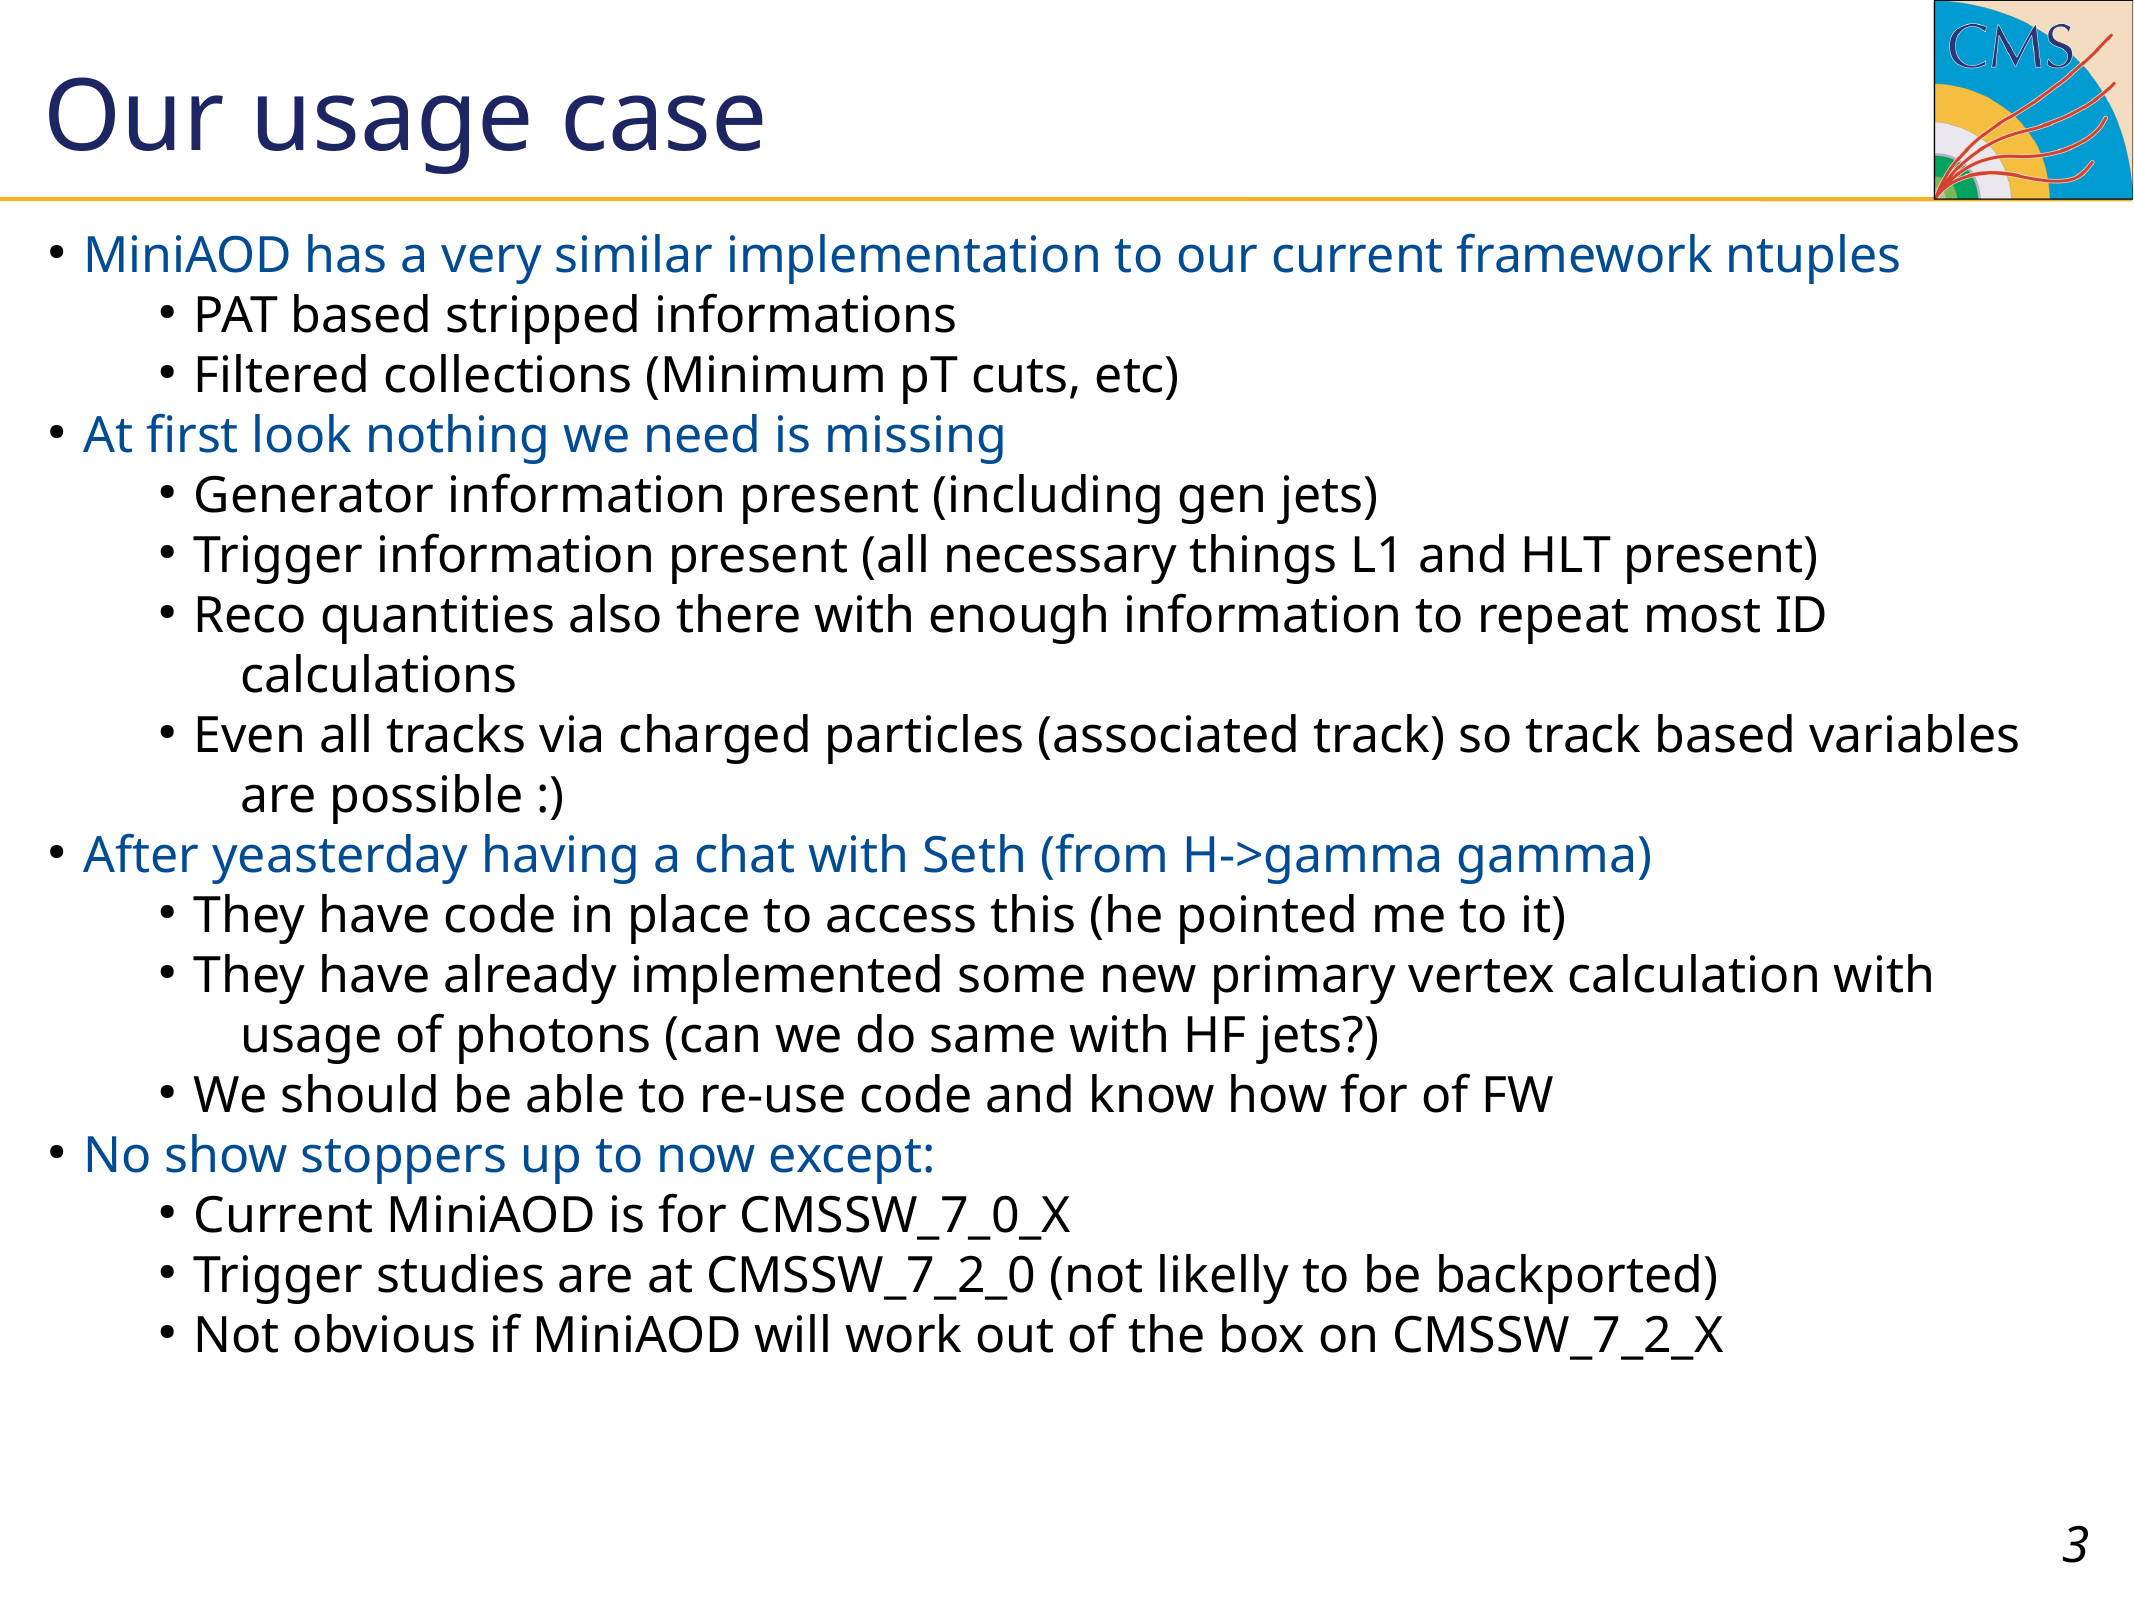

# Our usage case
MiniAOD has a very similar implementation to our current framework ntuples
PAT based stripped informations
Filtered collections (Minimum pT cuts, etc)
At first look nothing we need is missing
Generator information present (including gen jets)
Trigger information present (all necessary things L1 and HLT present)
Reco quantities also there with enough information to repeat most ID calculations
Even all tracks via charged particles (associated track) so track based variables are possible :)
After yeasterday having a chat with Seth (from H->gamma gamma)
They have code in place to access this (he pointed me to it)
They have already implemented some new primary vertex calculation with usage of photons (can we do same with HF jets?)
We should be able to re-use code and know how for of FW
No show stoppers up to now except:
Current MiniAOD is for CMSSW_7_0_X
Trigger studies are at CMSSW_7_2_0 (not likelly to be backported)
Not obvious if MiniAOD will work out of the box on CMSSW_7_2_X
3